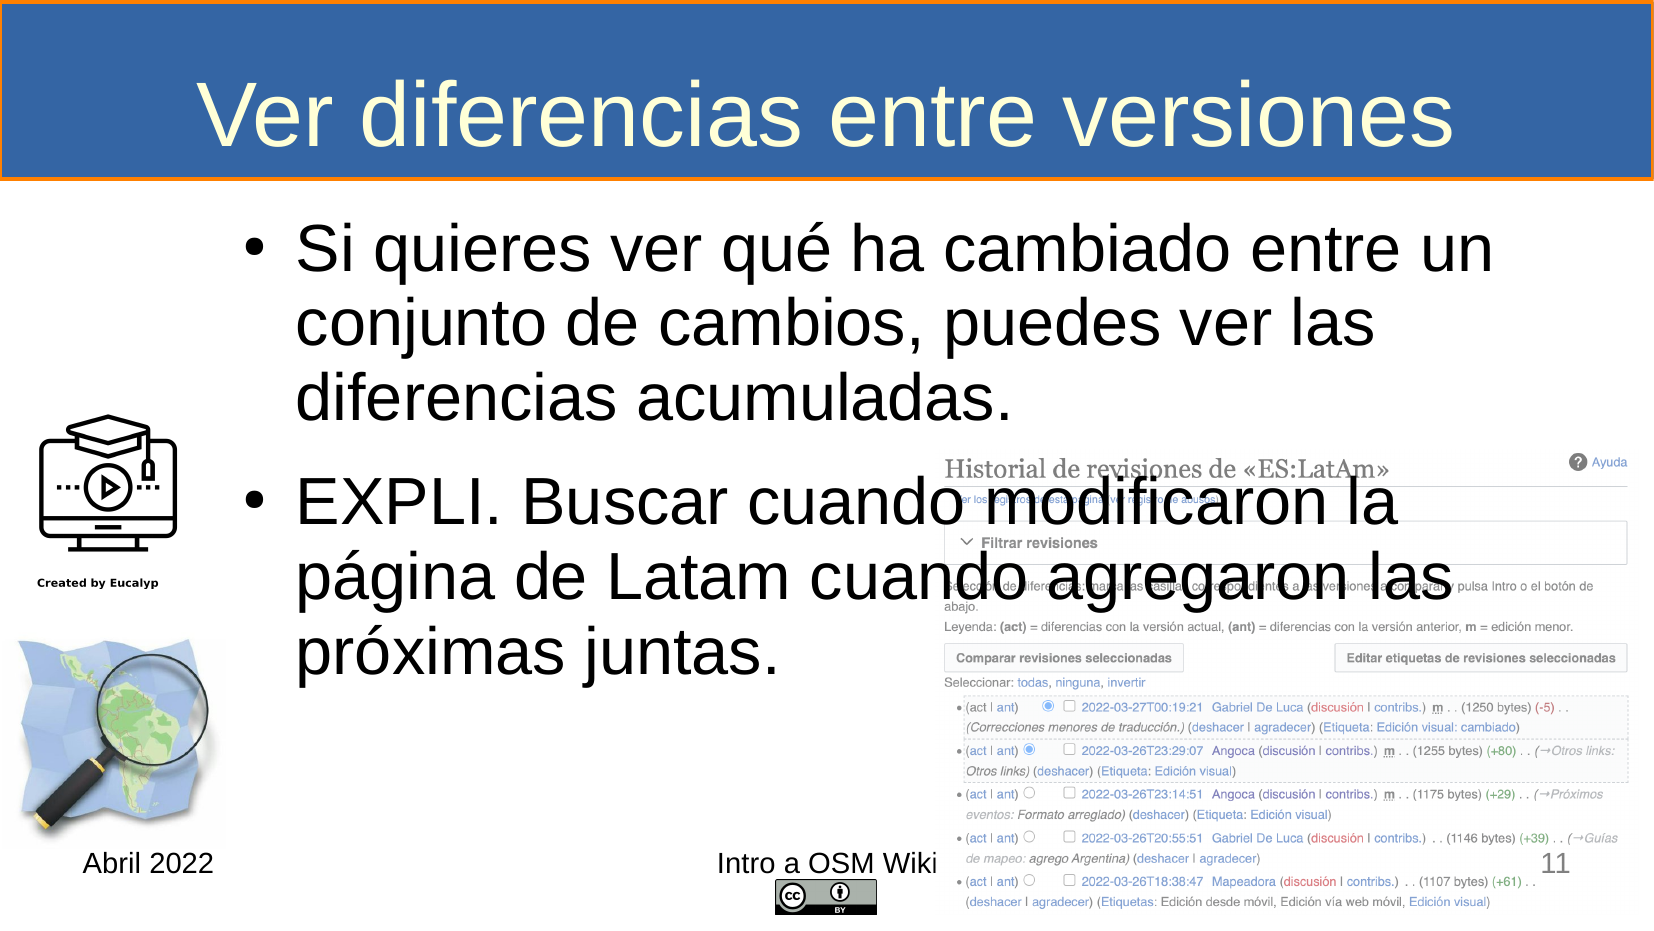

# Ver diferencias entre versiones
Si quieres ver qué ha cambiado entre un conjunto de cambios, puedes ver las diferencias acumuladas.
EXPLI. Buscar cuando modificaron la página de Latam cuando agregaron las próximas juntas.
Abril 2022
Intro a OSM Wiki
11